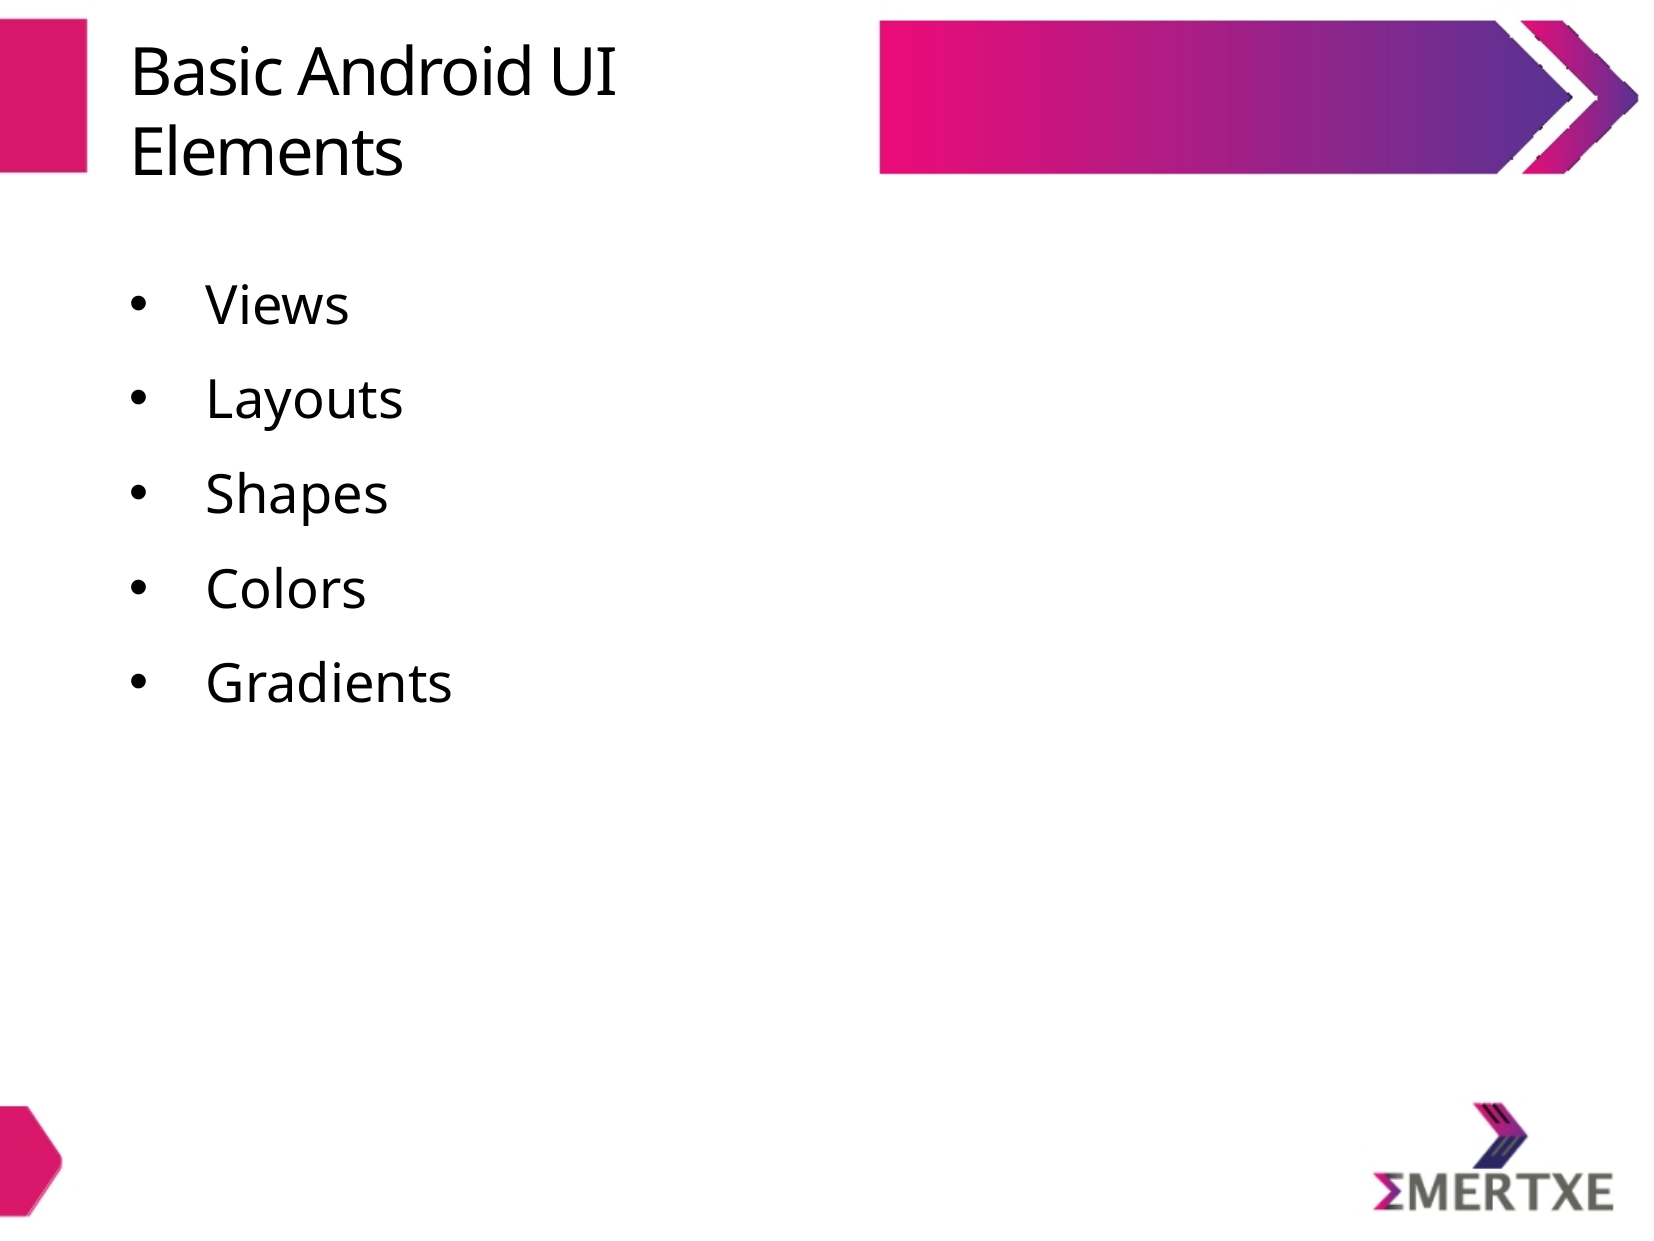

# Basic Android UI Elements
Views
Layouts
Shapes
Colors
Gradients